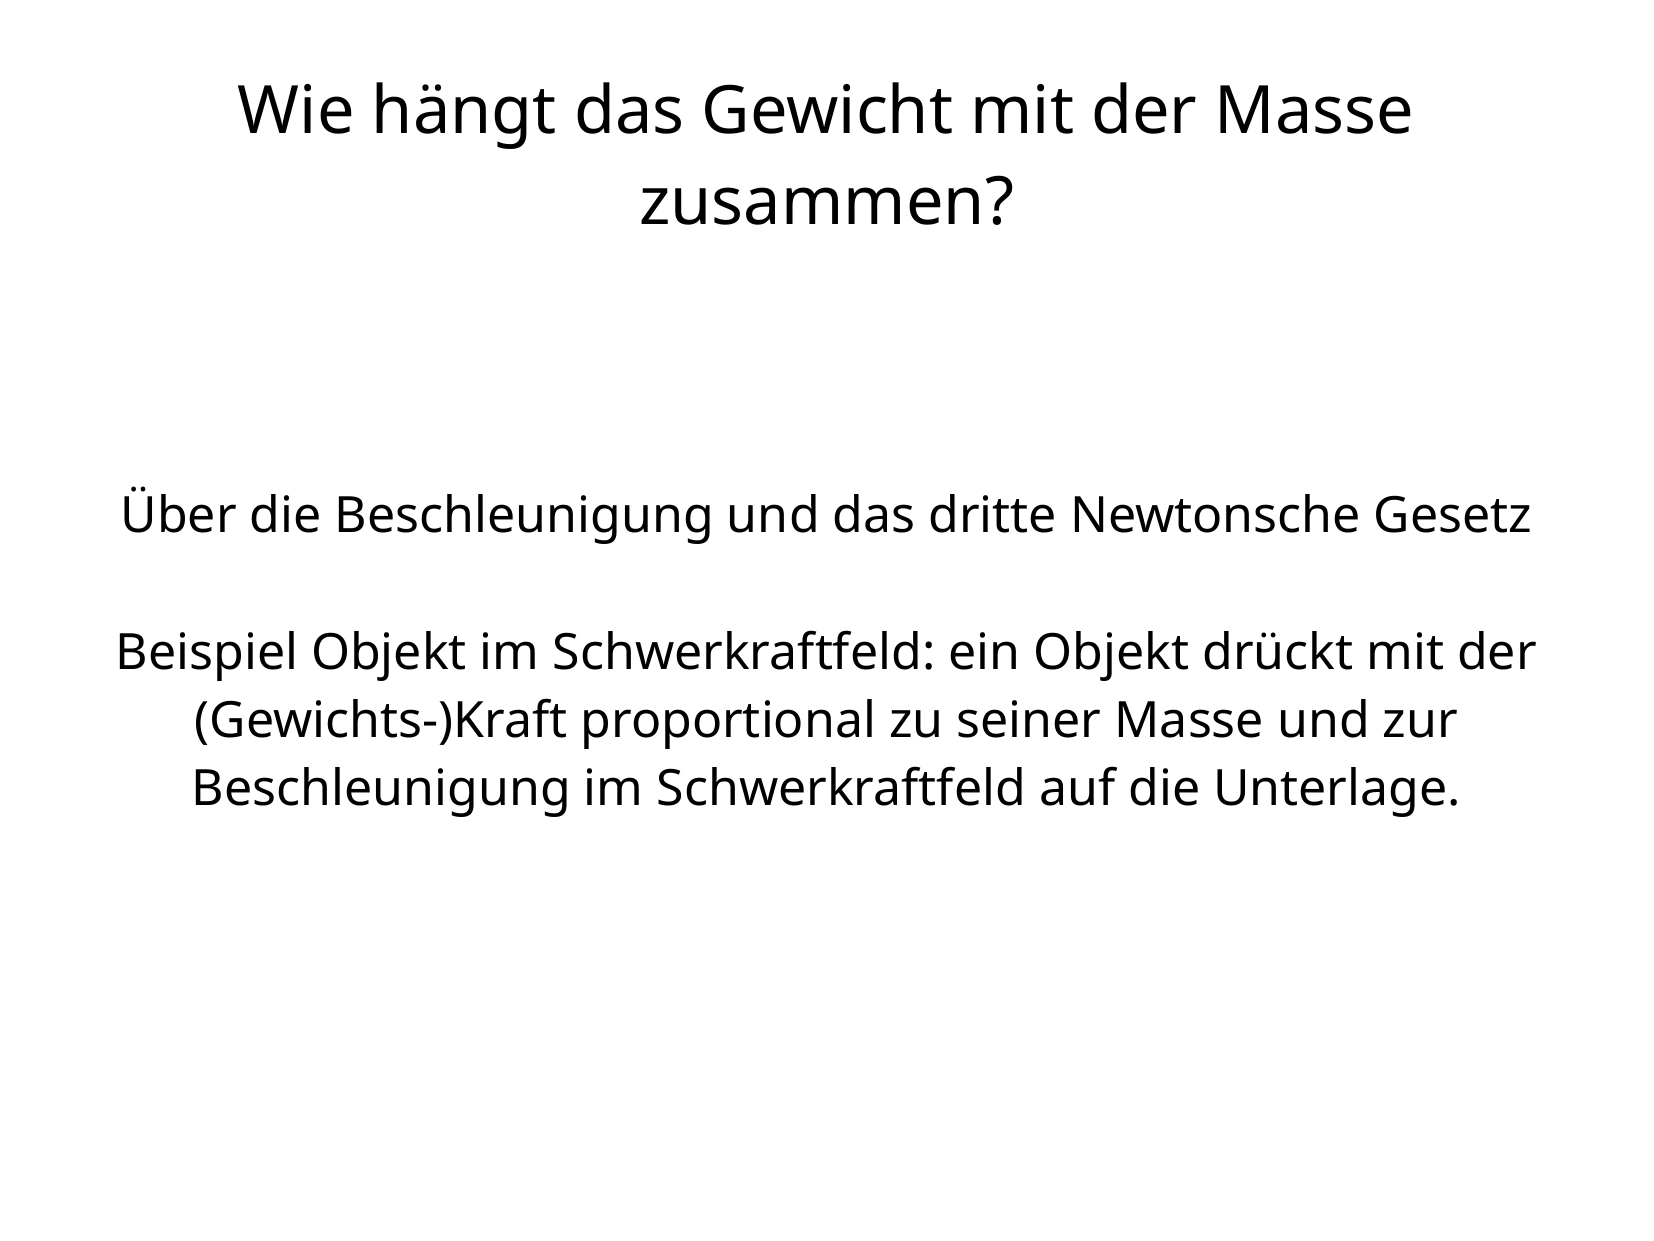

# Wie hängt das Gewicht mit der Masse zusammen?
Über die Beschleunigung und das dritte Newtonsche Gesetz
Beispiel Objekt im Schwerkraftfeld: ein Objekt drückt mit der (Gewichts-)Kraft proportional zu seiner Masse und zur Beschleunigung im Schwerkraftfeld auf die Unterlage.